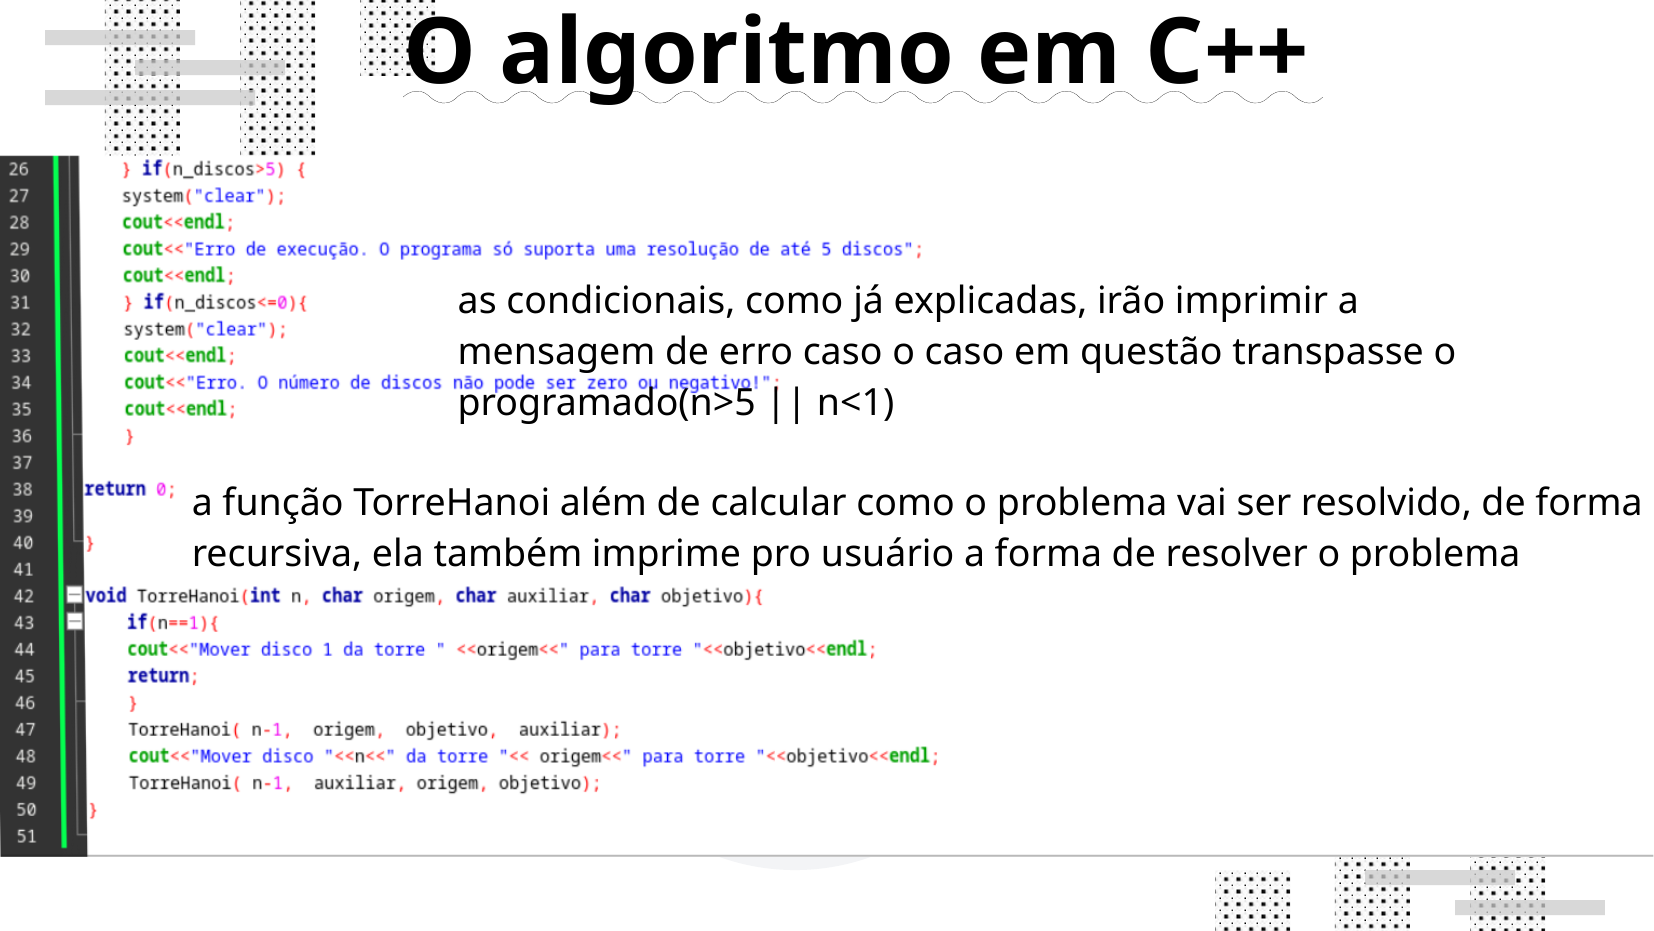

# O algoritmo em C++
as condicionais, como já explicadas, irão imprimir a mensagem de erro caso o caso em questão transpasse o programado(n>5 || n<1)
a função TorreHanoi além de calcular como o problema vai ser resolvido, de forma recursiva, ela também imprime pro usuário a forma de resolver o problema